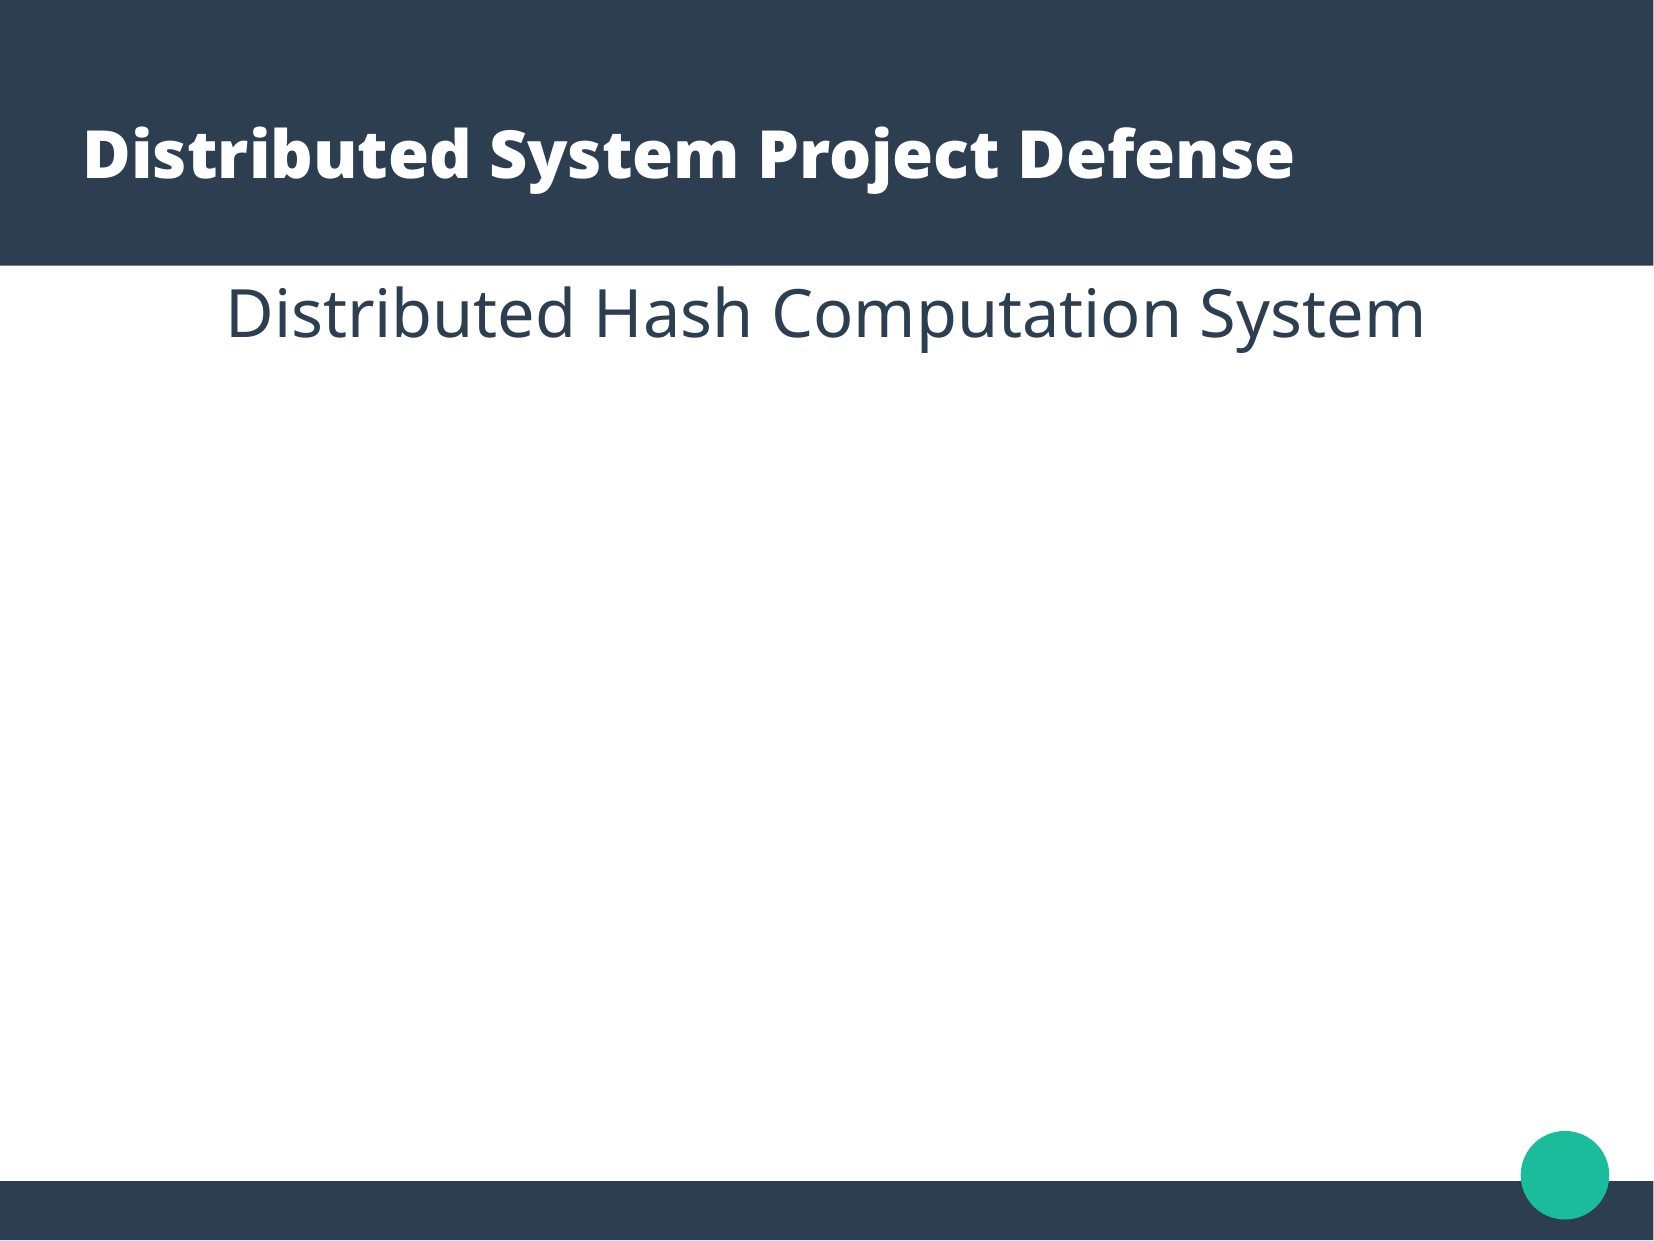

Distributed Hash Computation System
# Distributed System Project Defense